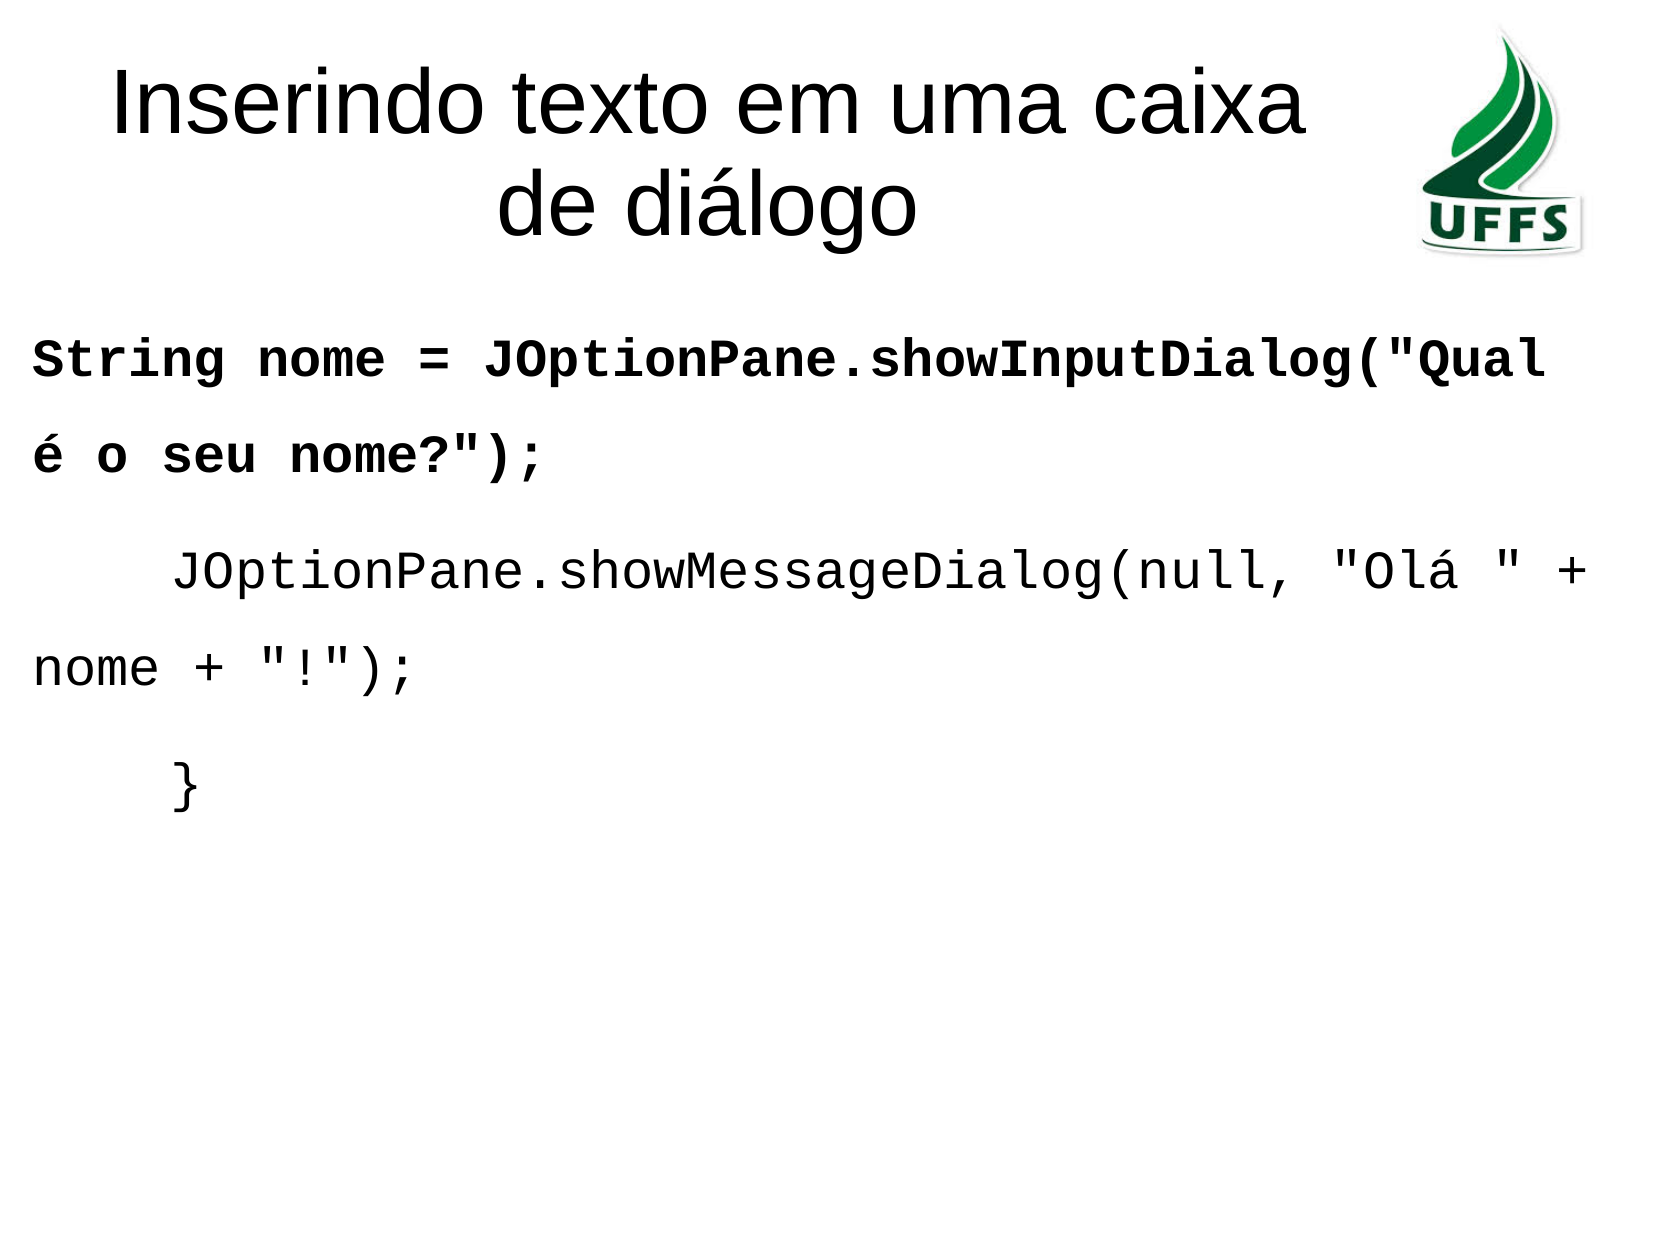

# Inserindo texto em uma caixa de diálogo